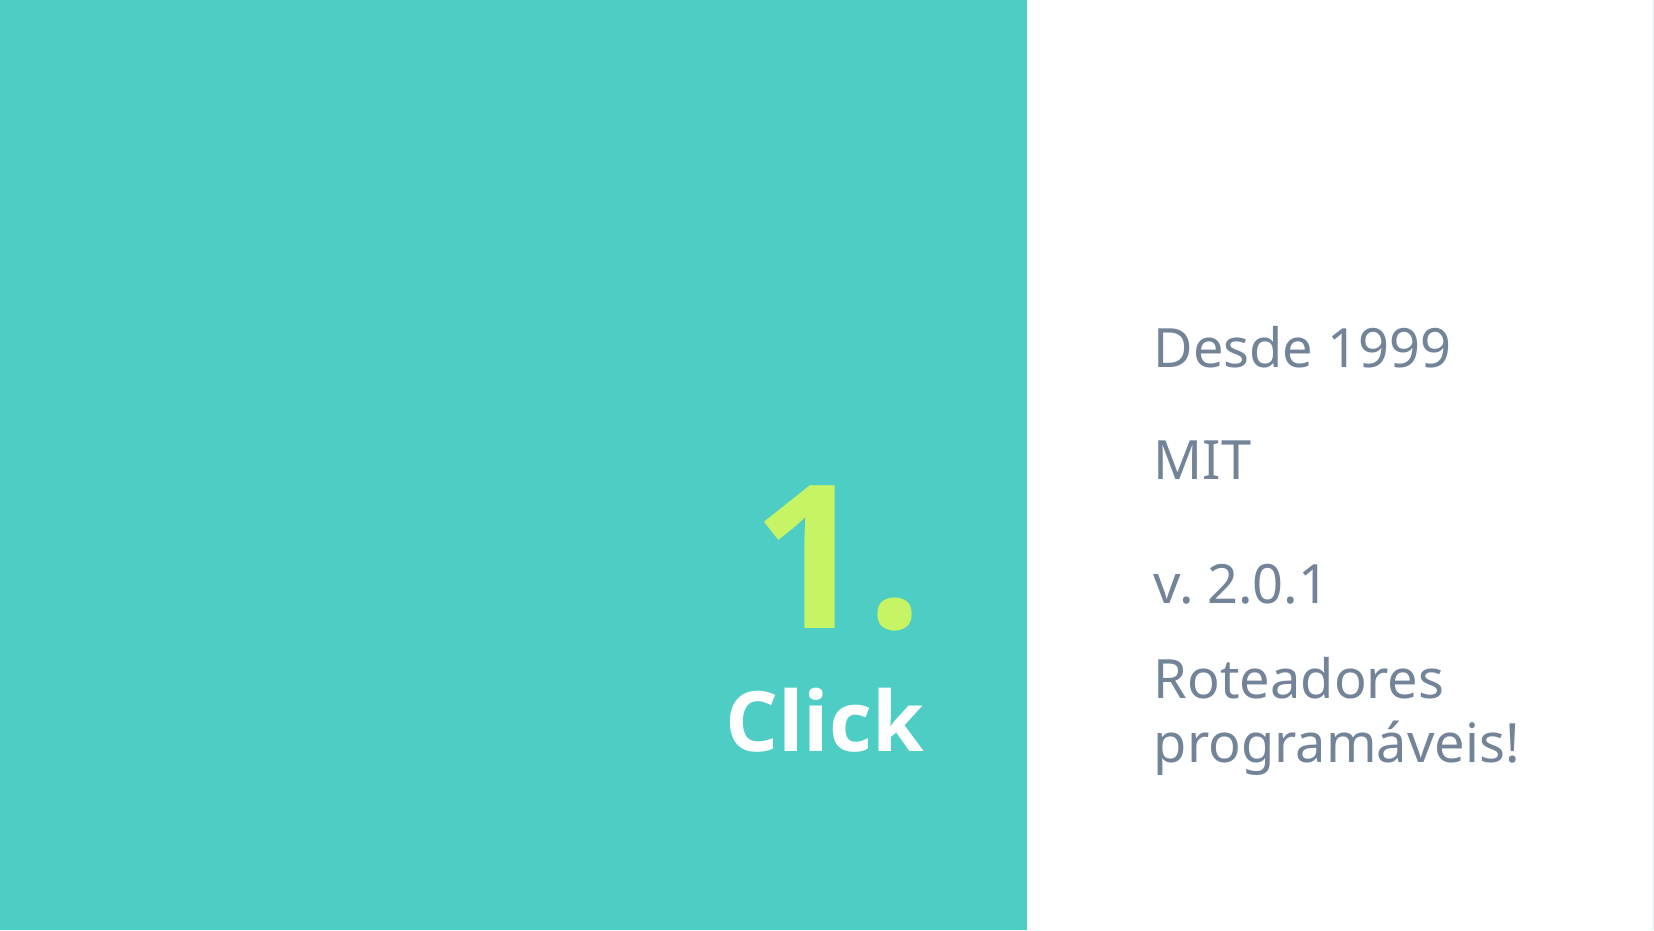

Desde 1999
MIT
v. 2.0.1
# 1. Click
Roteadores programáveis!